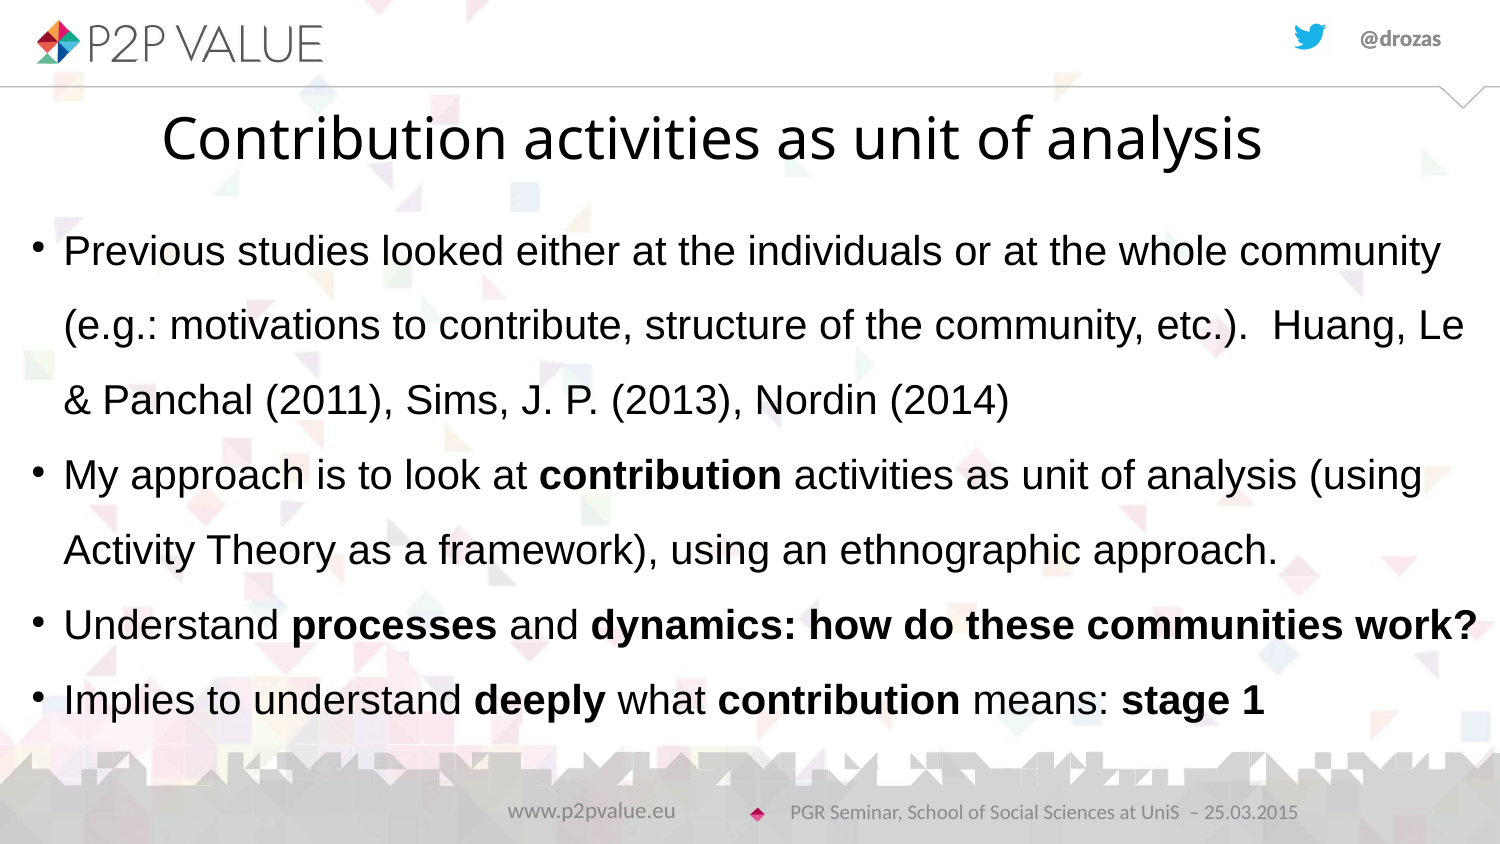

@drozas
@drozas
# Contribution activities as unit of analysis
Previous studies looked either at the individuals or at the whole community (e.g.: motivations to contribute, structure of the community, etc.). Huang, Le & Panchal (2011), Sims, J. P. (2013), Nordin (2014)
My approach is to look at contribution activities as unit of analysis (using Activity Theory as a framework), using an ethnographic approach.
Understand processes and dynamics: how do these communities work?
Implies to understand deeply what contribution means: stage 1
PGR Seminar, School of Social Sciences at UniS – 25.03.2015
www.p2pvalue.eu